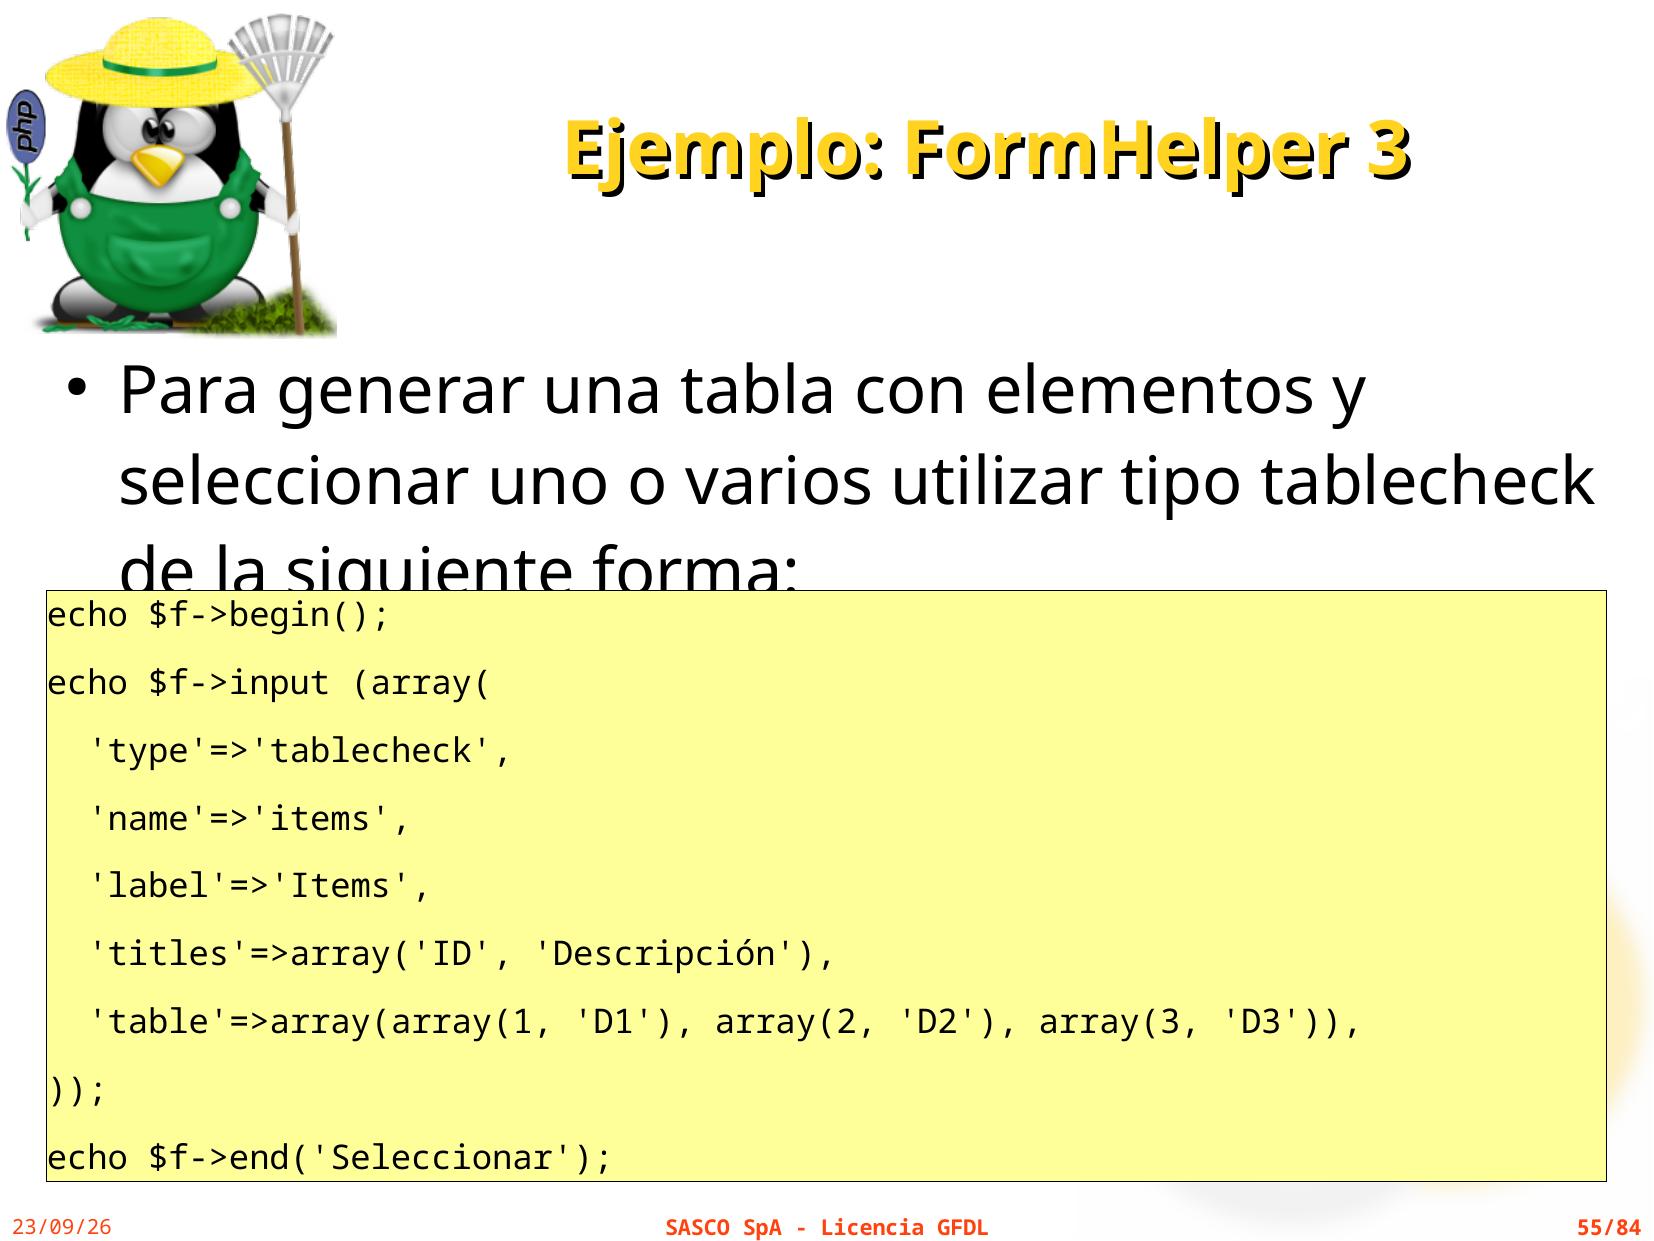

# Ejemplo: FormHelper 3
Para generar una tabla con elementos y seleccionar uno o varios utilizar tipo tablecheck de la siguiente forma:
echo $f->begin();
echo $f->input (array(
 'type'=>'tablecheck',
 'name'=>'items',
 'label'=>'Items',
 'titles'=>array('ID', 'Descripción'),
 'table'=>array(array(1, 'D1'), array(2, 'D2'), array(3, 'D3')),
));
echo $f->end('Seleccionar');
SASCO SpA - Licencia GFDL
55